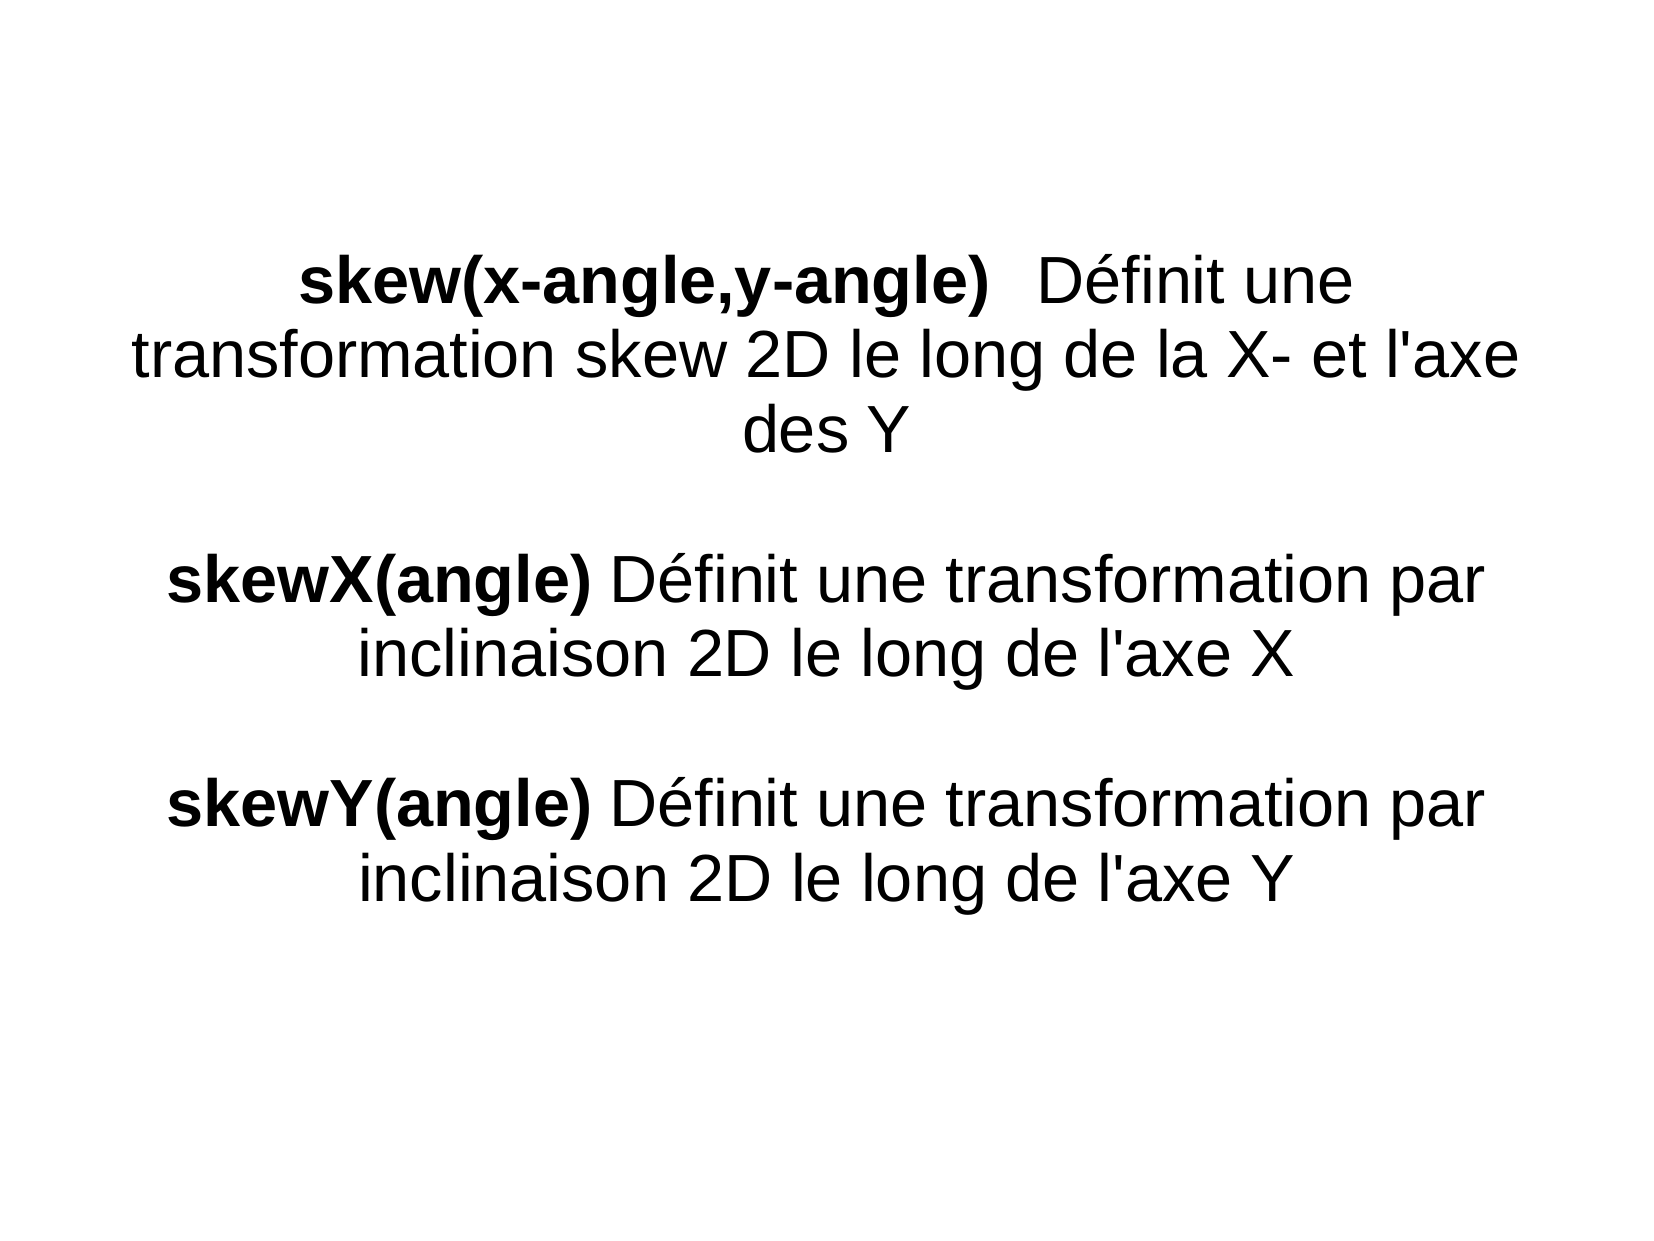

# skew(x-angle,y-angle)	Définit une transformation skew 2D le long de la X- et l'axe des Y
skewX(angle)	Définit une transformation par inclinaison 2D le long de l'axe X
skewY(angle)	Définit une transformation par inclinaison 2D le long de l'axe Y